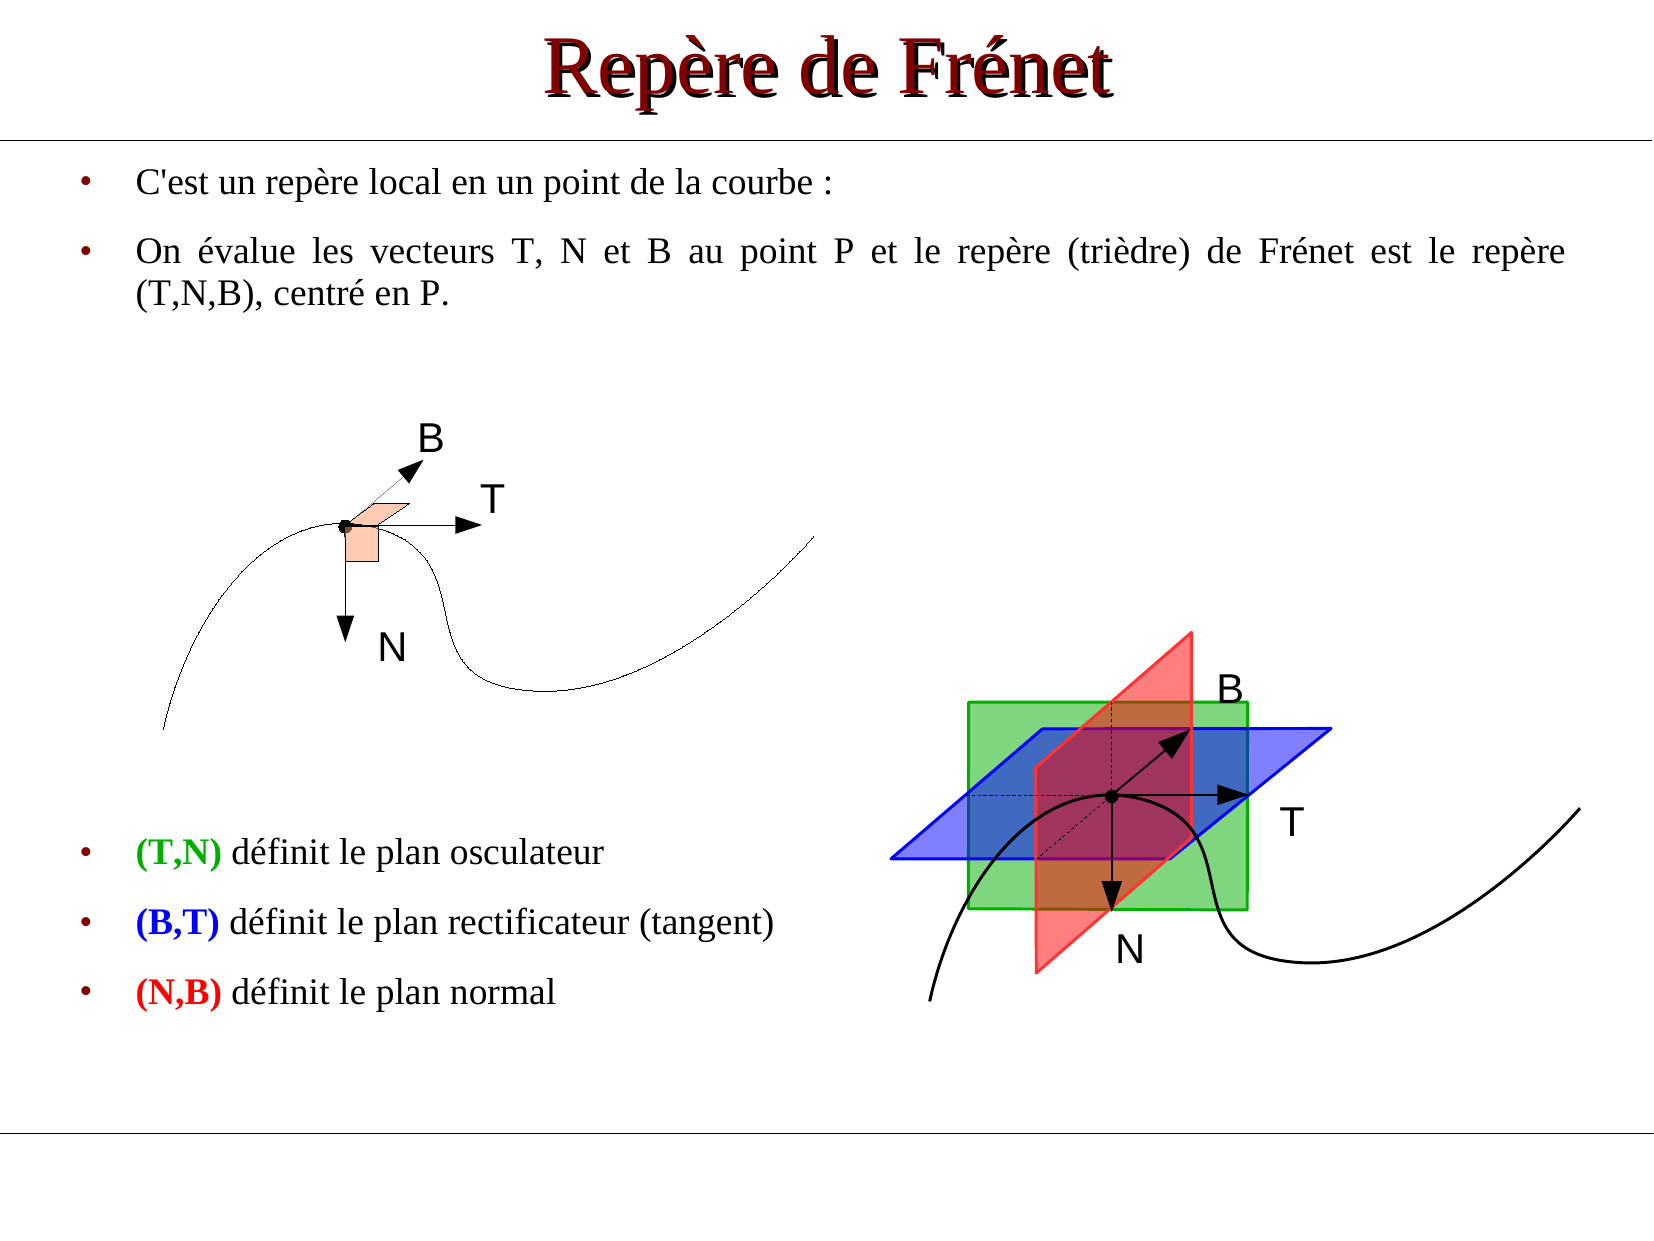

# Repère de Frénet
C'est un repère local en un point de la courbe :
On évalue les vecteurs T, N et B au point P et le repère (trièdre) de Frénet est le repère (T,N,B), centré en P.
(T,N) définit le plan osculateur
(B,T) définit le plan rectificateur (tangent)
(N,B) définit le plan normal
B
T
N
B
T
N